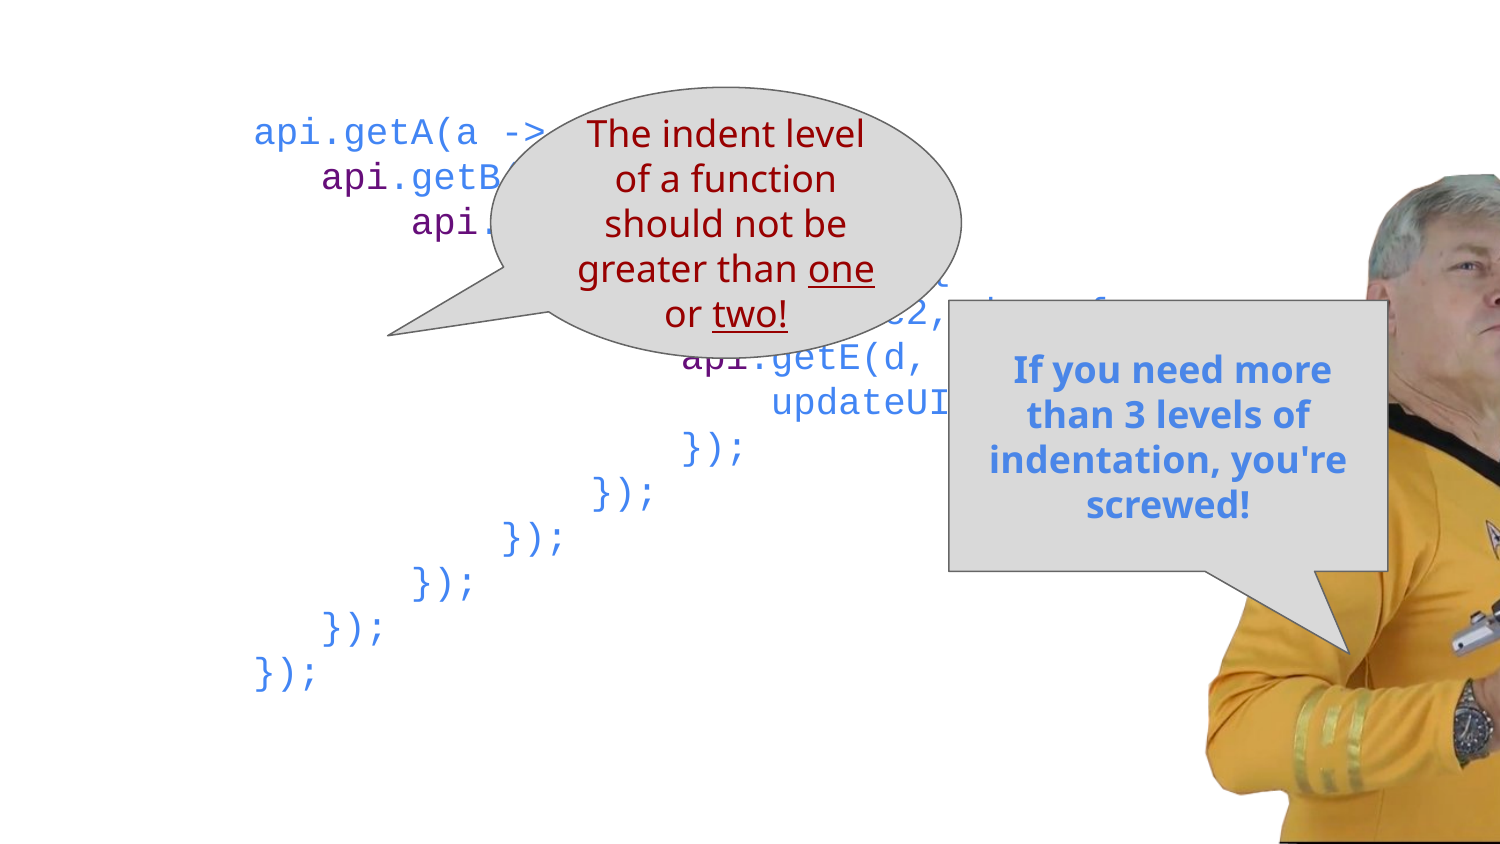

api.getA(a -> {
 api.getB(a, b -> {
 api.getC1(b, c1 -> {
 api.getC2(b, c2 -> {
 api.getD(c1, c2, d -> {
 api.getE(d, e -> {
 updateUI(e);
 });
 });
 });
 });
 });
});
The indent level of a function should not be greater than one or two!
 If you need more than 3 levels of indentation, you're screwed!